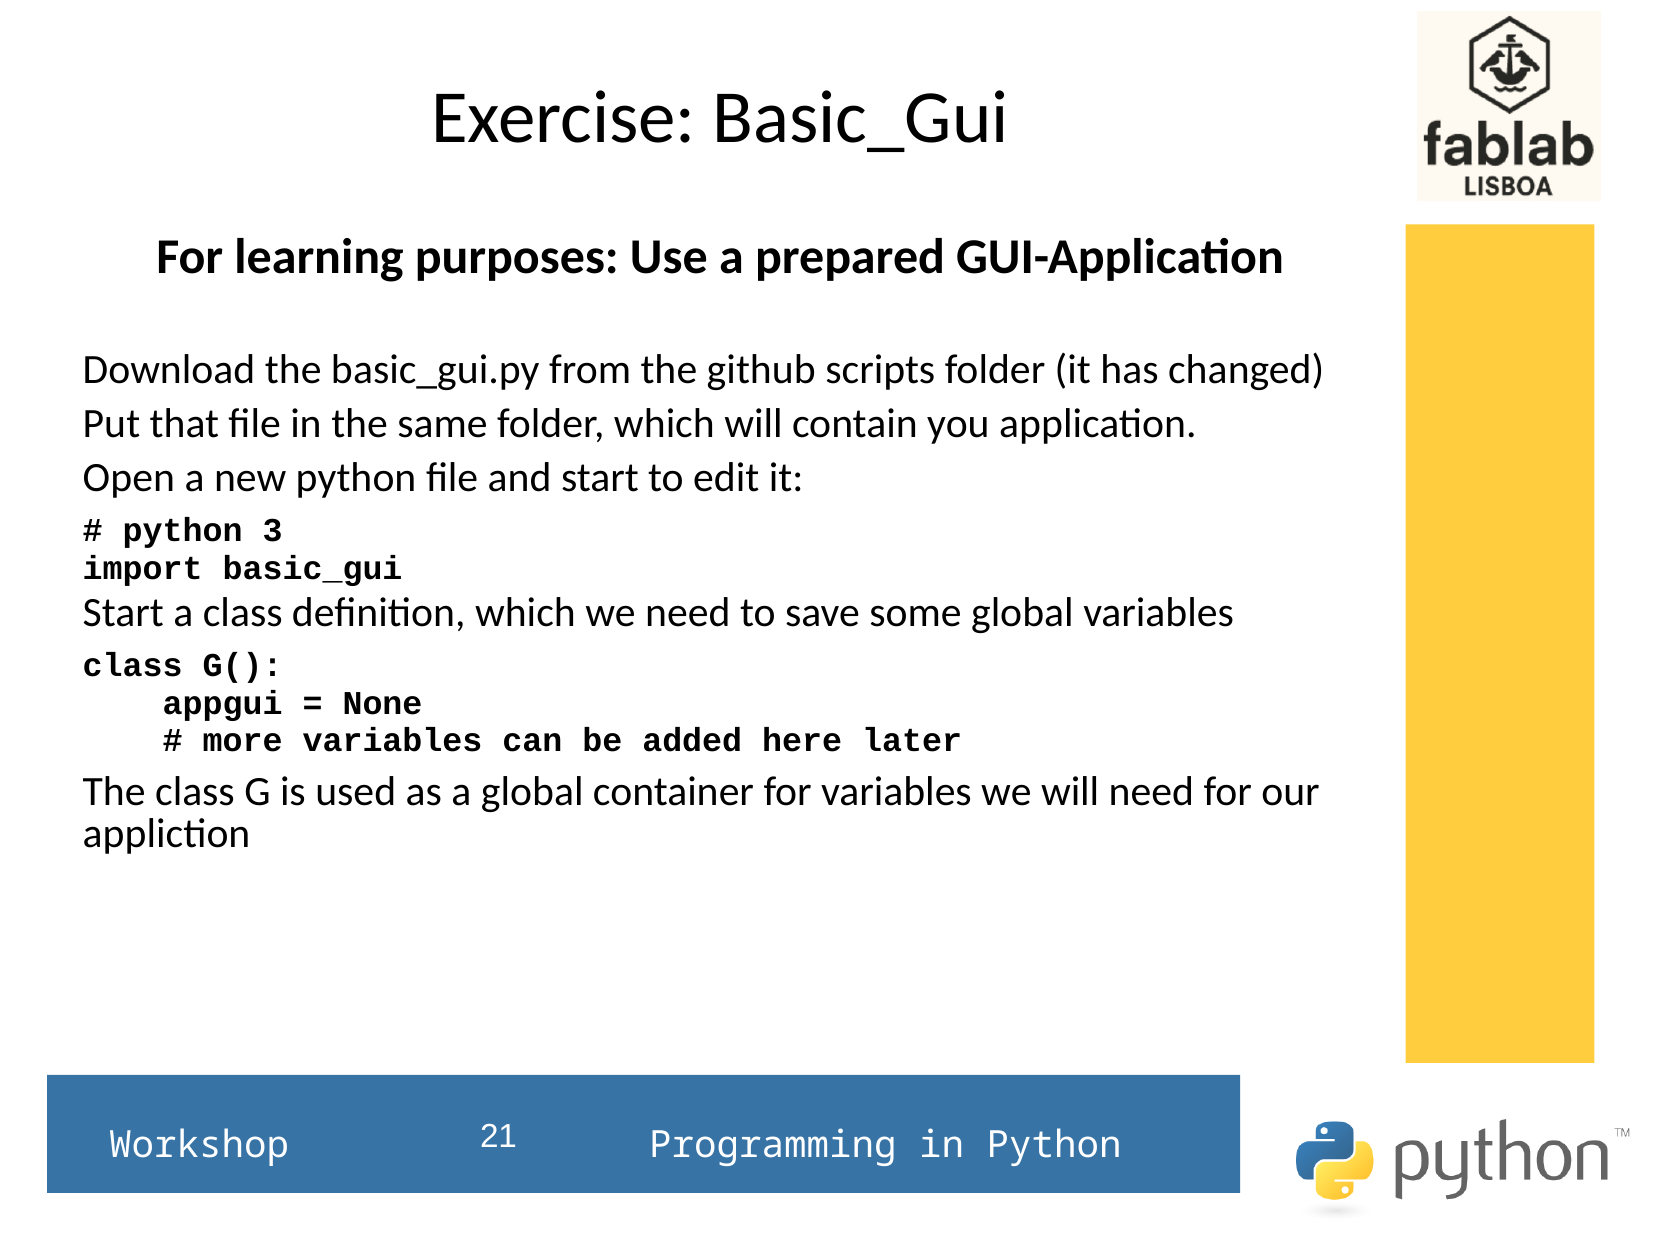

# Exercise: Basic_Gui
For learning purposes: Use a prepared GUI-Application
Download the basic_gui.py from the github scripts folder (it has changed)
Put that file in the same folder, which will contain you application.
Open a new python file and start to edit it:
# python 3 import basic_gui
Start a class definition, which we need to save some global variables
class G():
 appgui = None
 # more variables can be added here later
The class G is used as a global container for variables we will need for our appliction
Workshop Programming in Python